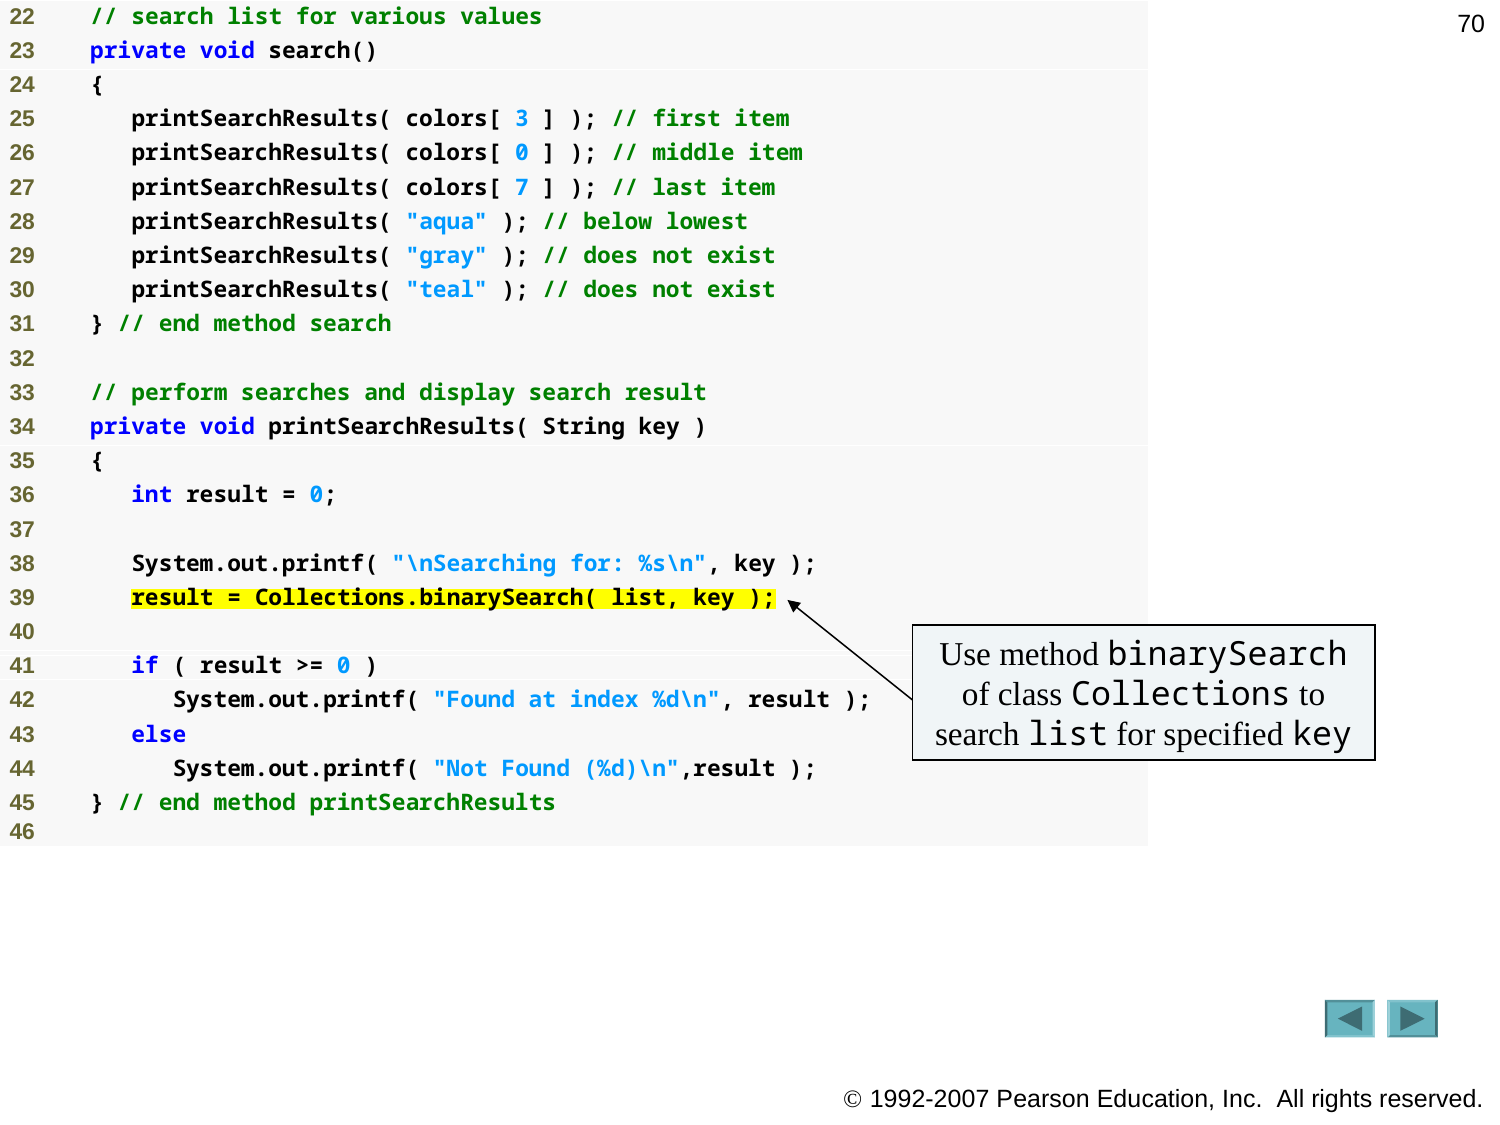

#
Use method binarySearch of class Collections to search list for specified key